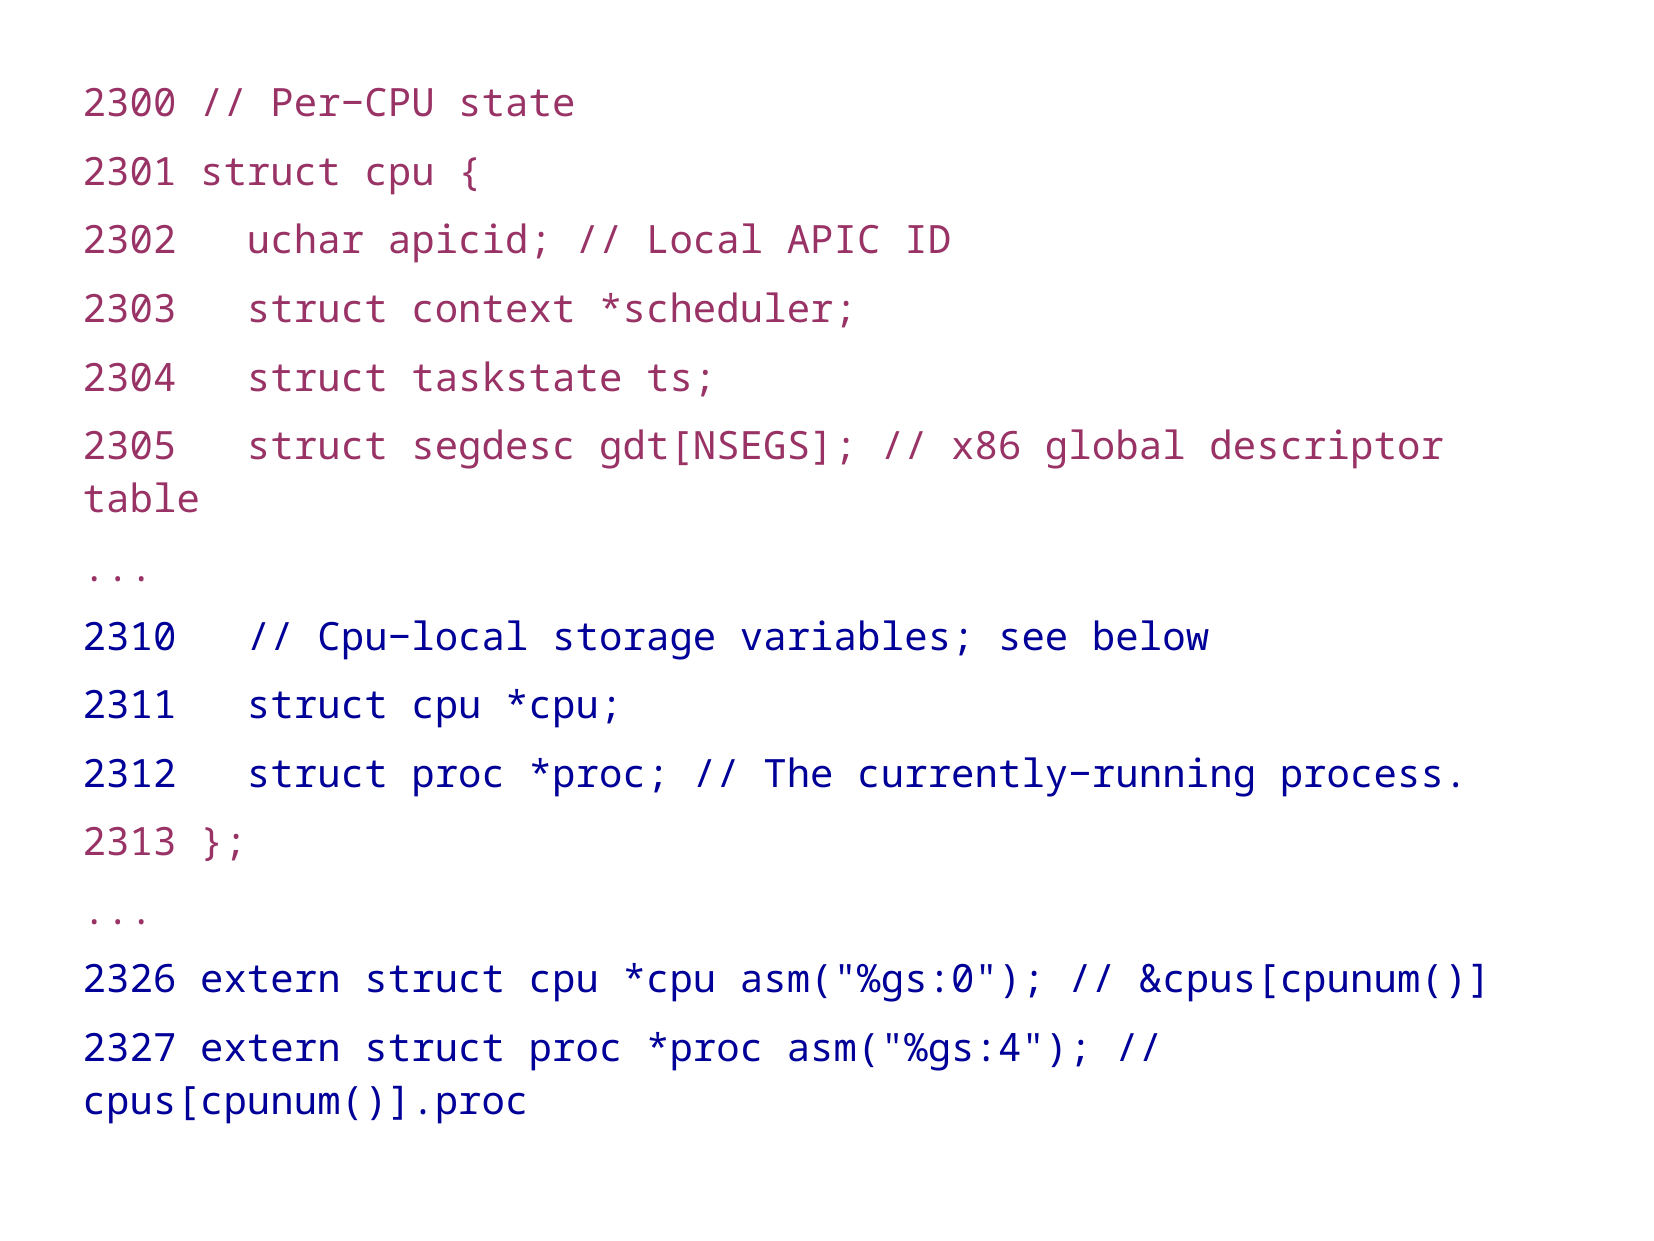

# 2300 // Per−CPU state
2301 struct cpu {
2302 uchar apicid; // Local APIC ID
2303 struct context *scheduler;
2304 struct taskstate ts;
2305 struct segdesc gdt[NSEGS]; // x86 global descriptor table
...
2310 // Cpu−local storage variables; see below
2311 struct cpu *cpu;
2312 struct proc *proc; // The currently−running process.
2313 };
...
2326 extern struct cpu *cpu asm("%gs:0"); // &cpus[cpunum()]
2327 extern struct proc *proc asm("%gs:4"); // cpus[cpunum()].proc